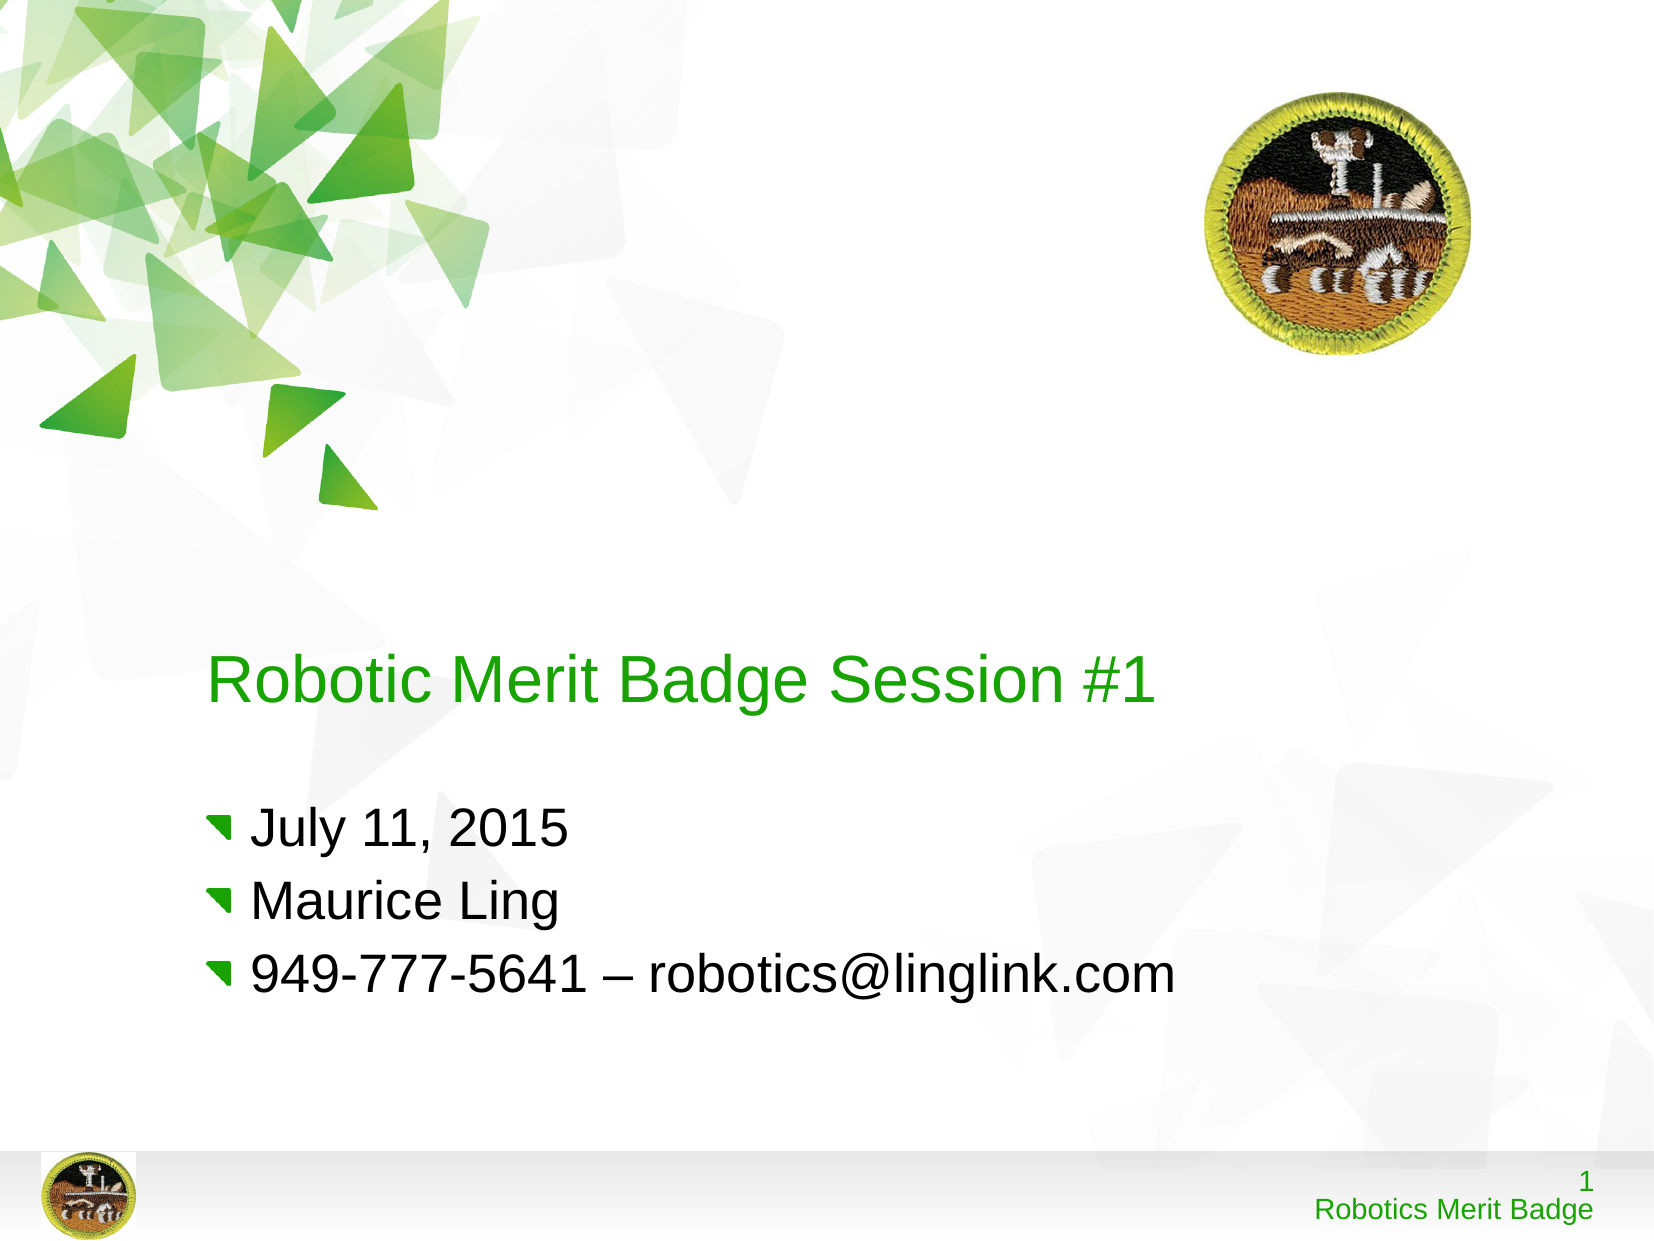

# Robotic Merit Badge Session #1
July 11, 2015
Maurice Ling
949-777-5641 – robotics@linglink.com
1
Robotics Merit Badge